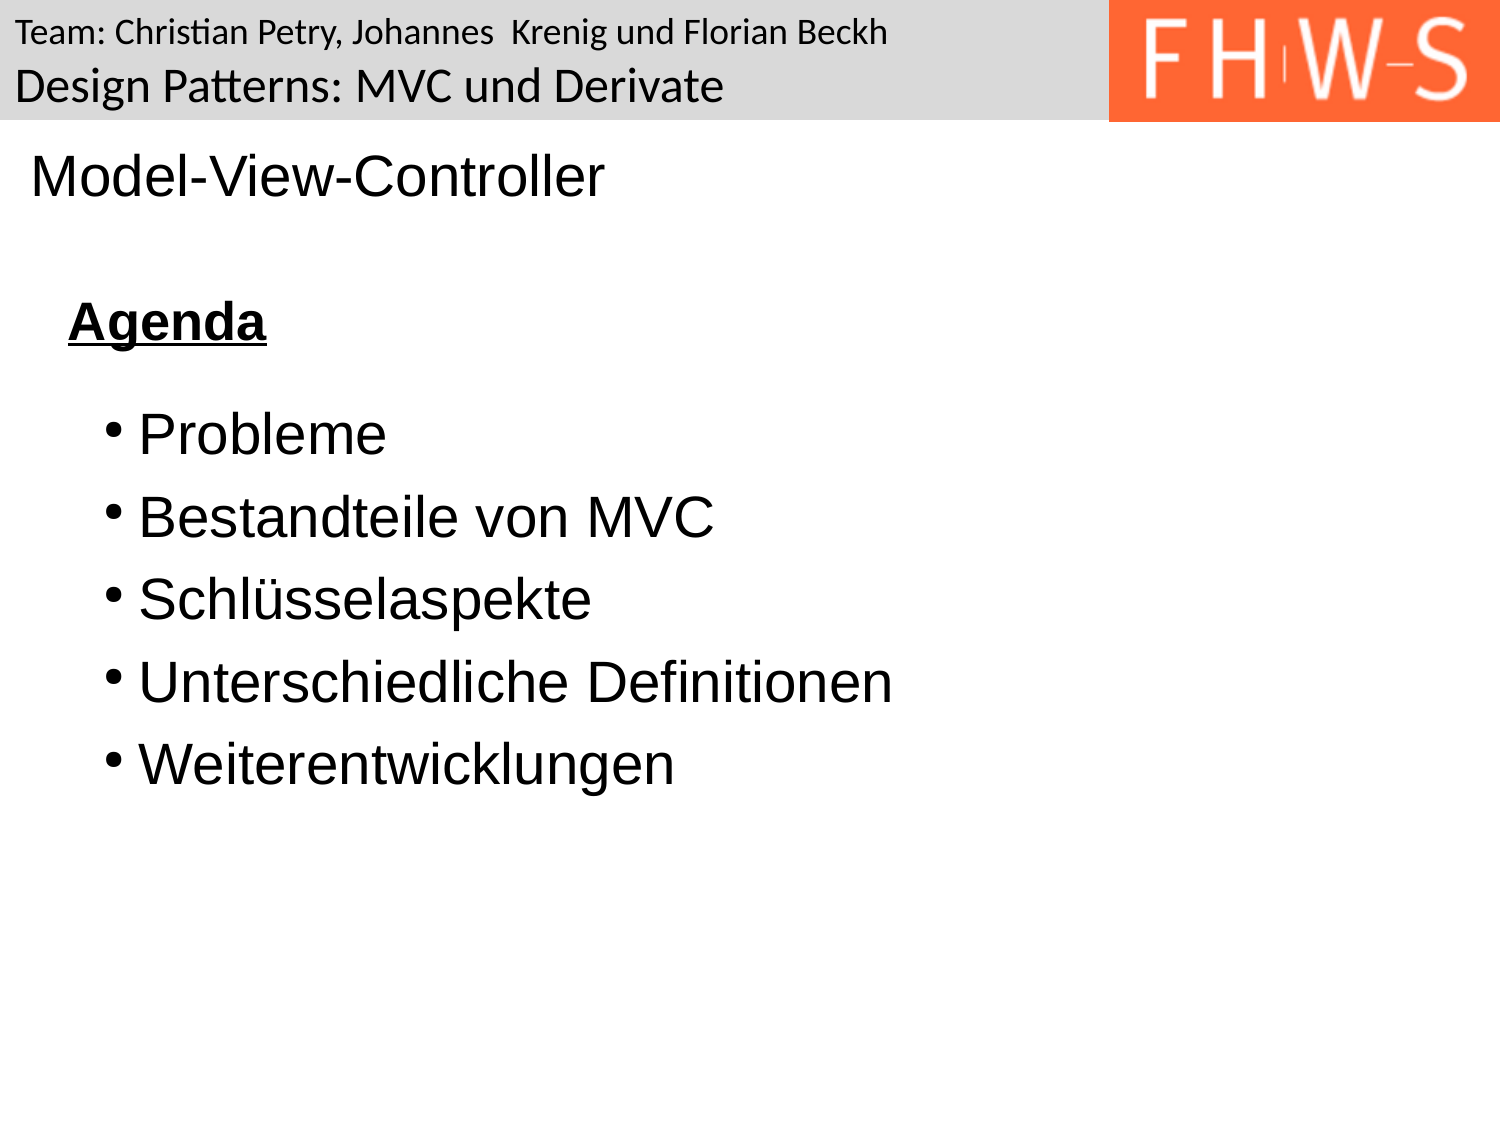

Model-View-Controller
Agenda
Probleme
Bestandteile von MVC
Schlüsselaspekte
Unterschiedliche Definitionen
Weiterentwicklungen